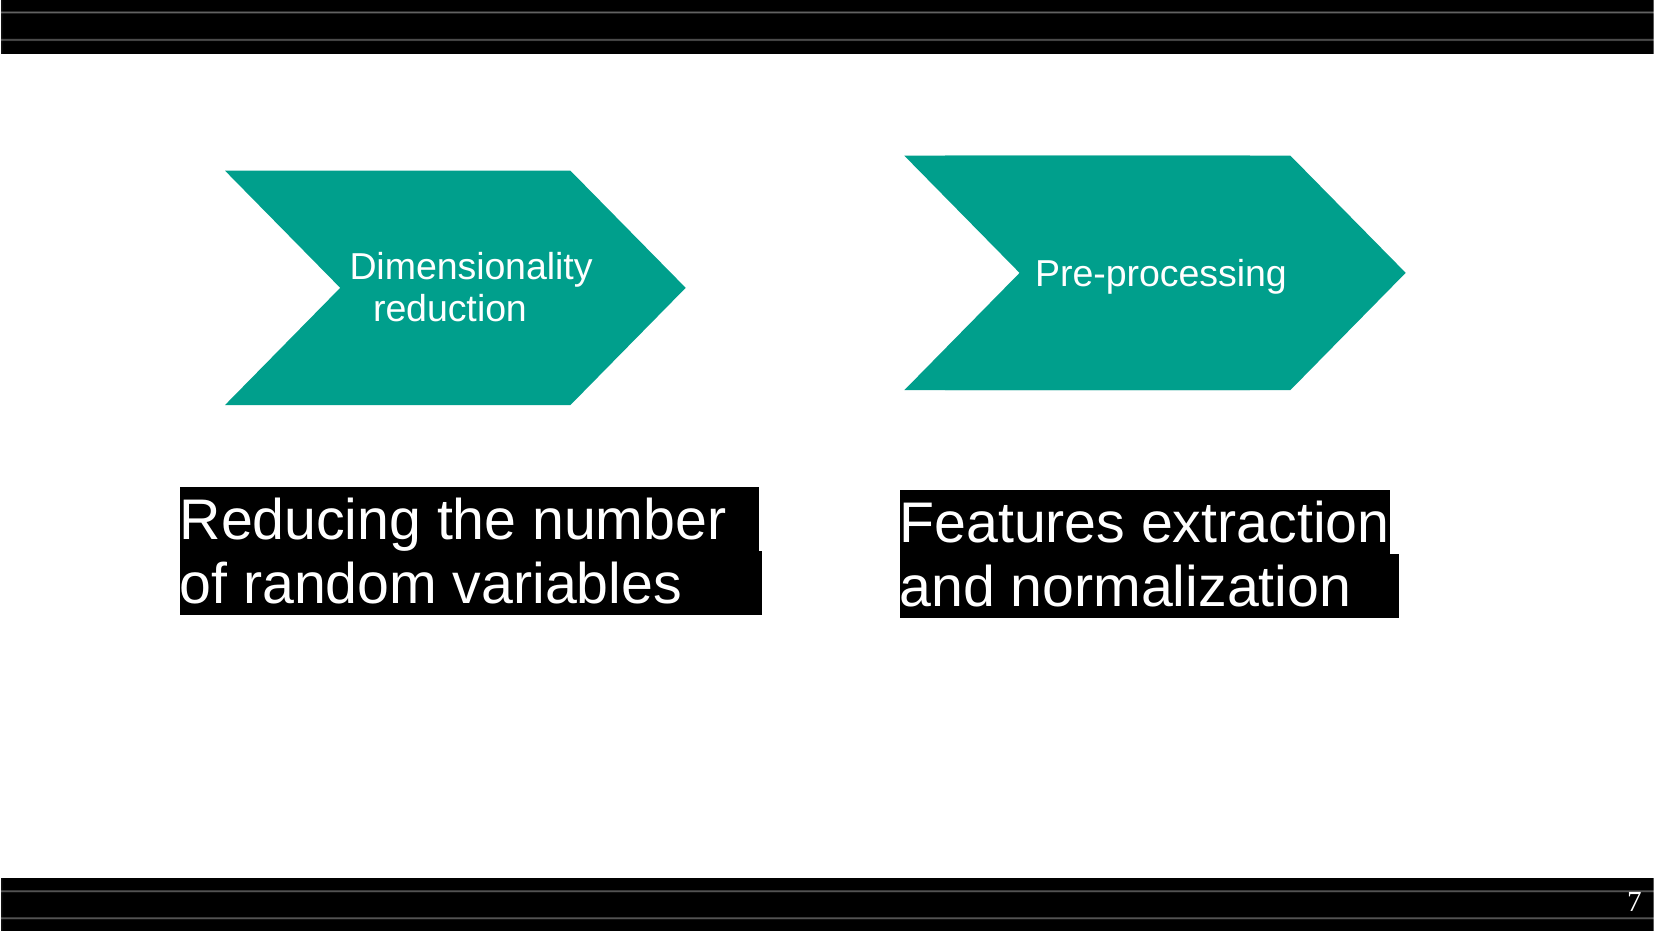

Regression
 Pre-processing
 Dimensionality
reduction
Liberation Sans
d
P
Features extraction and normalization
Reducing the number of random variables
I
xxx